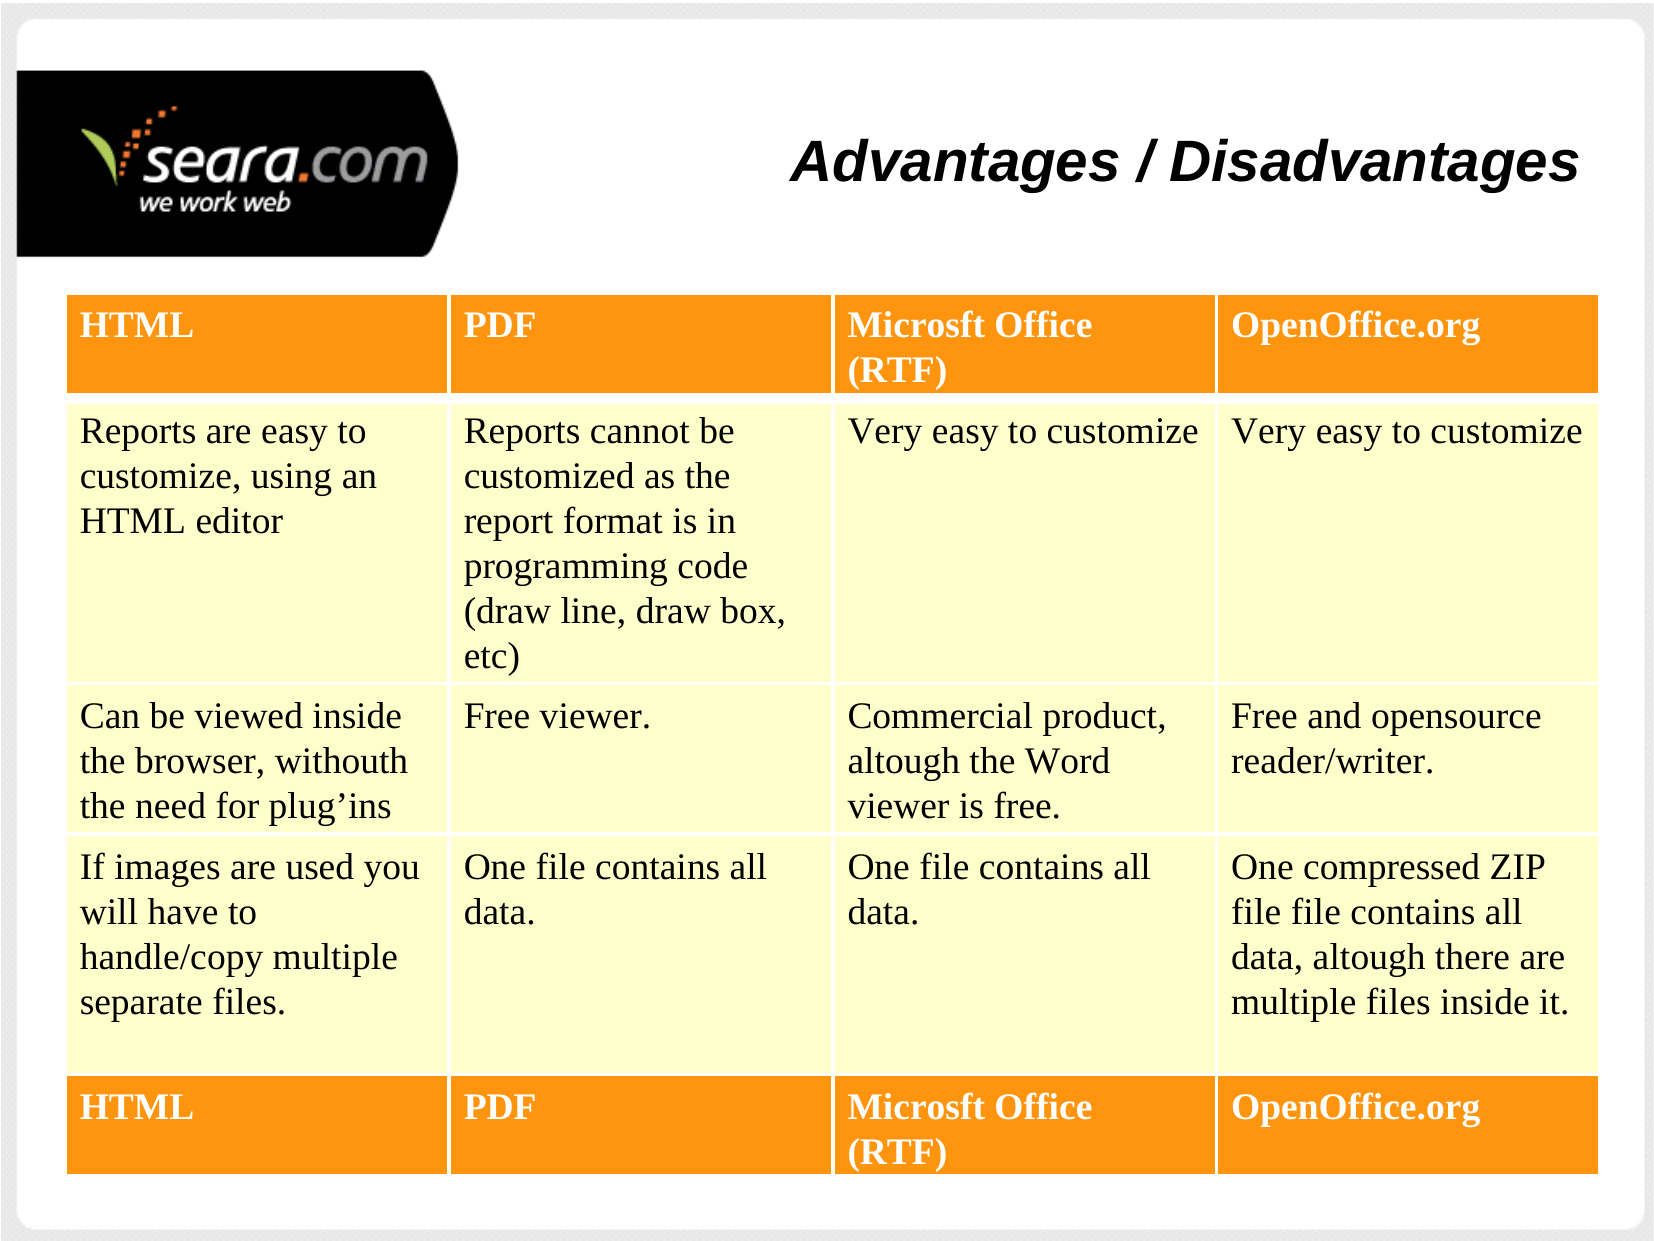

# Advantages / Disadvantages
| HTML | PDF | Microsft Office (RTF) | OpenOffice.org |
| --- | --- | --- | --- |
| Reports are easy to customize, using an HTML editor | Reports cannot be customized as the report format is in programming code (draw line, draw box, etc) | Very easy to customize | Very easy to customize |
| Can be viewed inside the browser, withouth the need for plug’ins | Free viewer. | Commercial product, altough the Word viewer is free. | Free and opensource reader/writer. |
| If images are used you will have to handle/copy multiple separate files. | One file contains all data. | One file contains all data. | One compressed ZIP file file contains all data, altough there are multiple files inside it. |
| HTML | PDF | Microsft Office (RTF) | OpenOffice.org |
Reporting Engines
HTML
PDF
Microsoft Word
OpenOffice.org